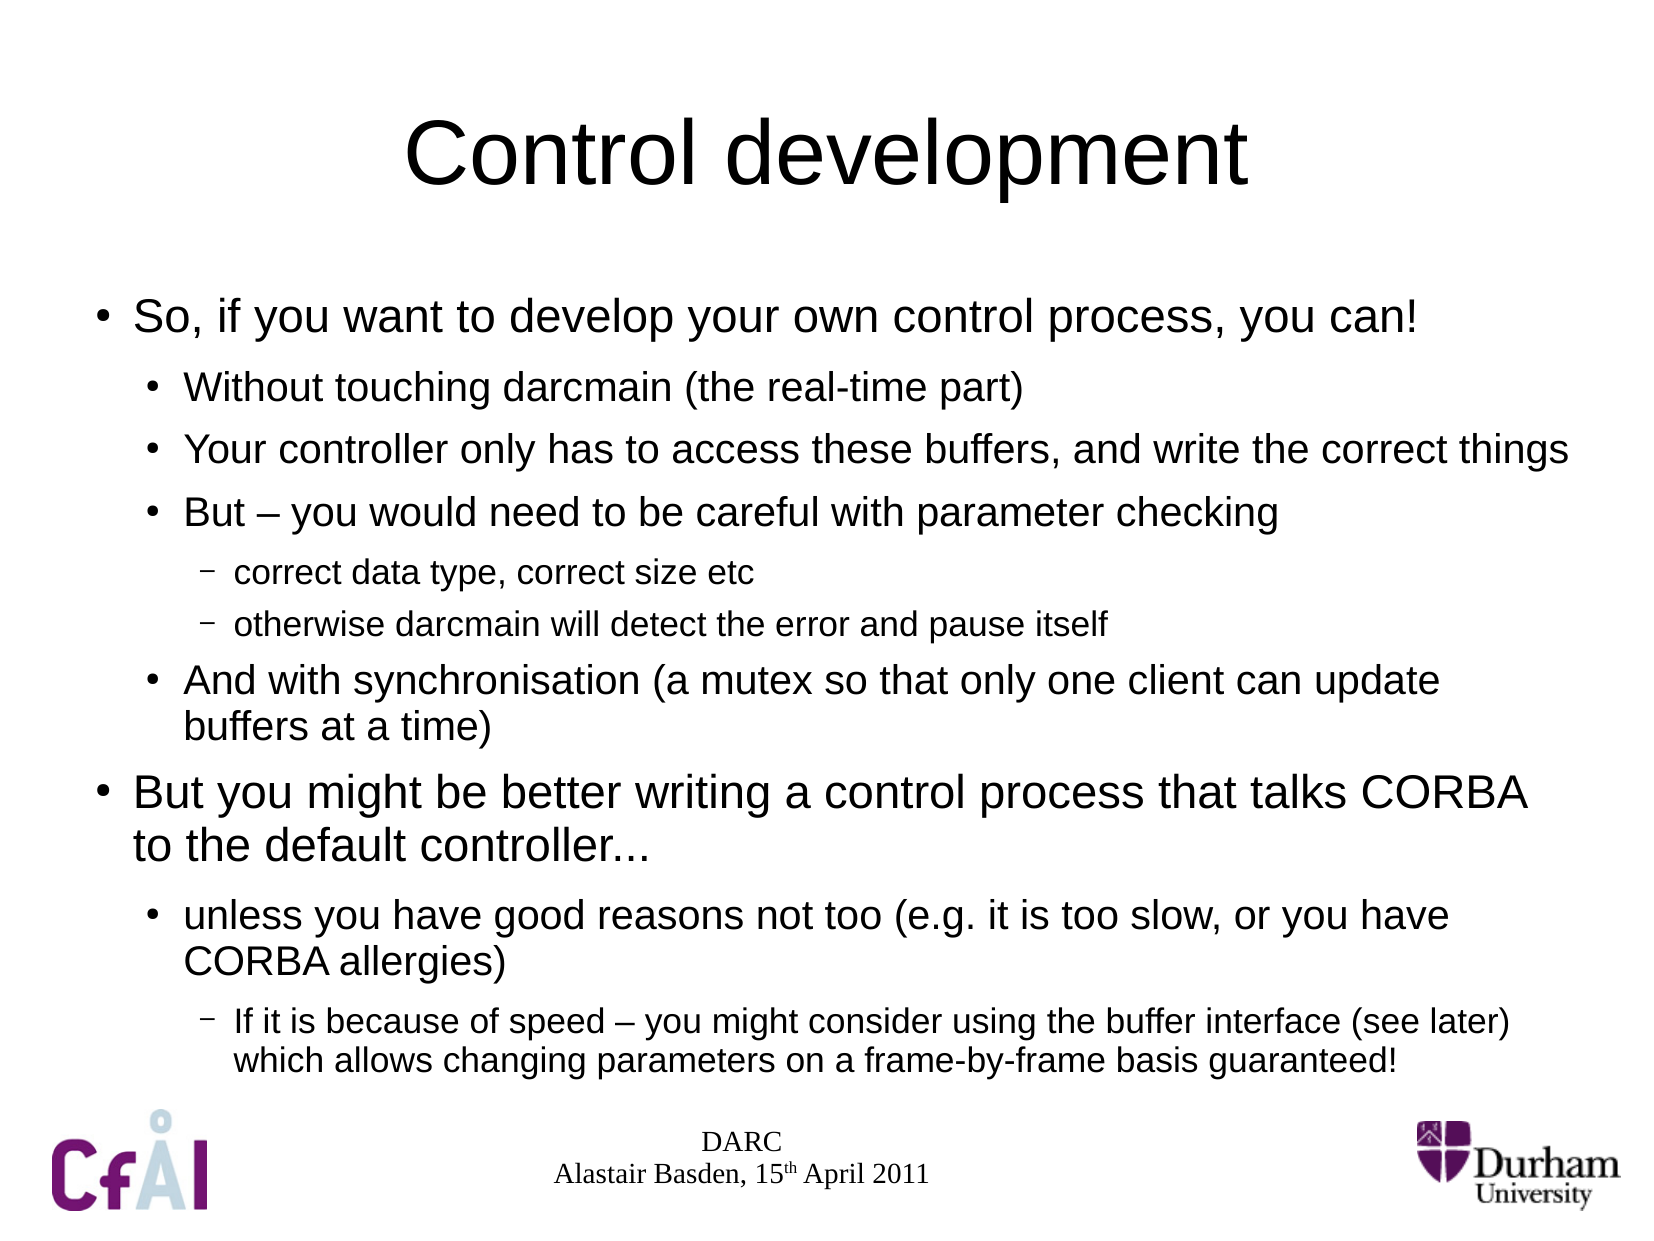

# Control development
So, if you want to develop your own control process, you can!
Without touching darcmain (the real-time part)
Your controller only has to access these buffers, and write the correct things
But – you would need to be careful with parameter checking
correct data type, correct size etc
otherwise darcmain will detect the error and pause itself
And with synchronisation (a mutex so that only one client can update buffers at a time)
But you might be better writing a control process that talks CORBA to the default controller...
unless you have good reasons not too (e.g. it is too slow, or you have CORBA allergies)
If it is because of speed – you might consider using the buffer interface (see later) which allows changing parameters on a frame-by-frame basis guaranteed!